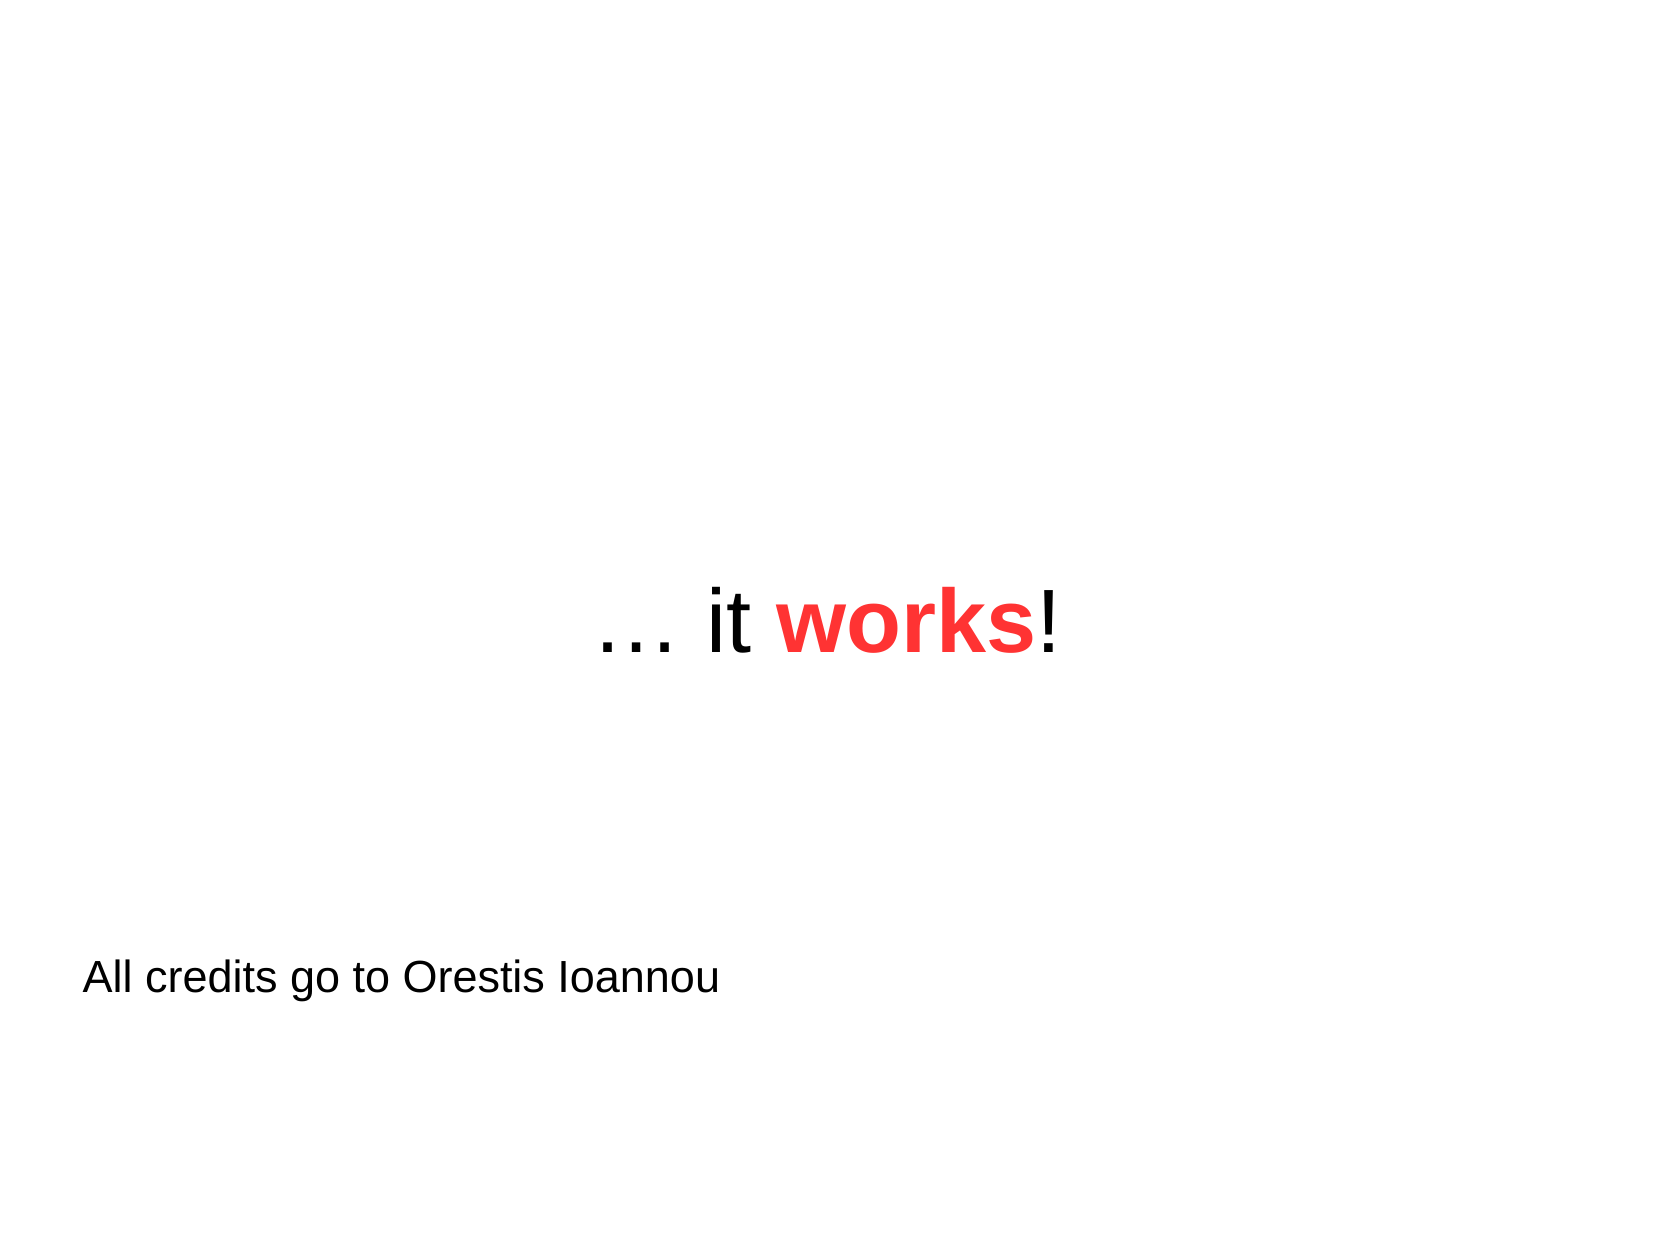

#
… it works!
All credits go to Orestis Ioannou